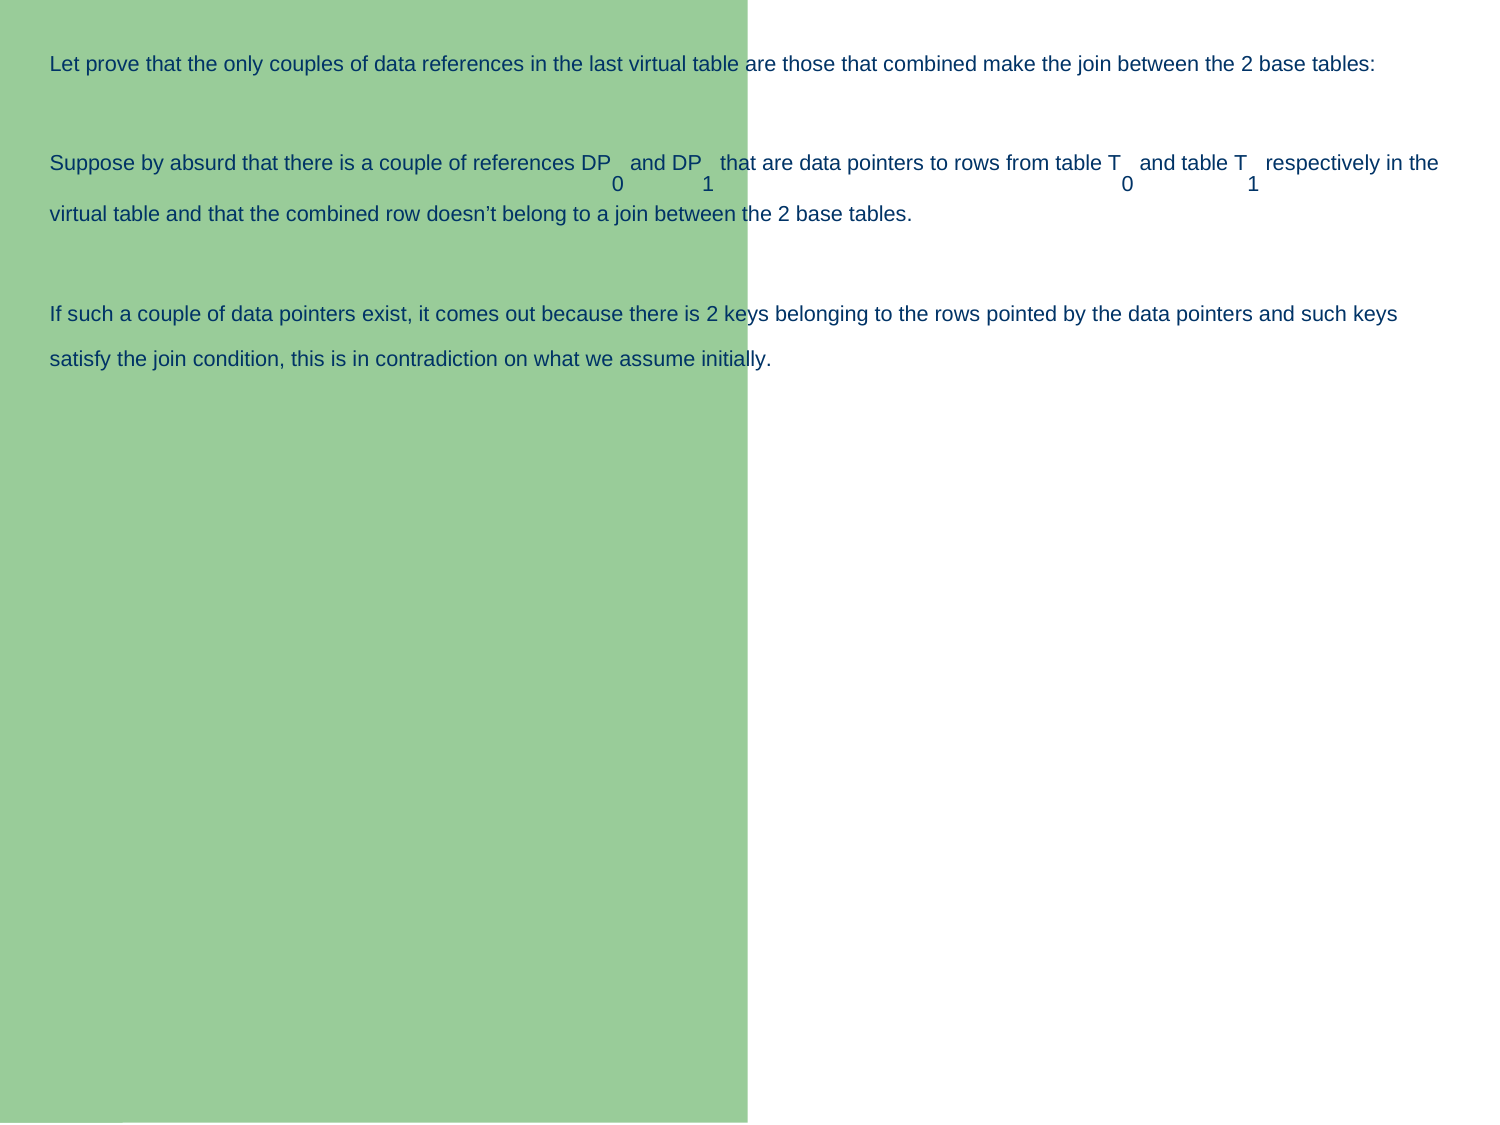

Let prove that the only couples of data references in the last virtual table are those that combined make the join between the 2 base tables:
Suppose by absurd that there is a couple of references DP0 and DP1 that are data pointers to rows from table T0 and table T1 respectively in the virtual table and that the combined row doesn’t belong to a join between the 2 base tables.
If such a couple of data pointers exist, it comes out because there is 2 keys belonging to the rows pointed by the data pointers and such keys satisfy the join condition, this is in contradiction on what we assume initially.